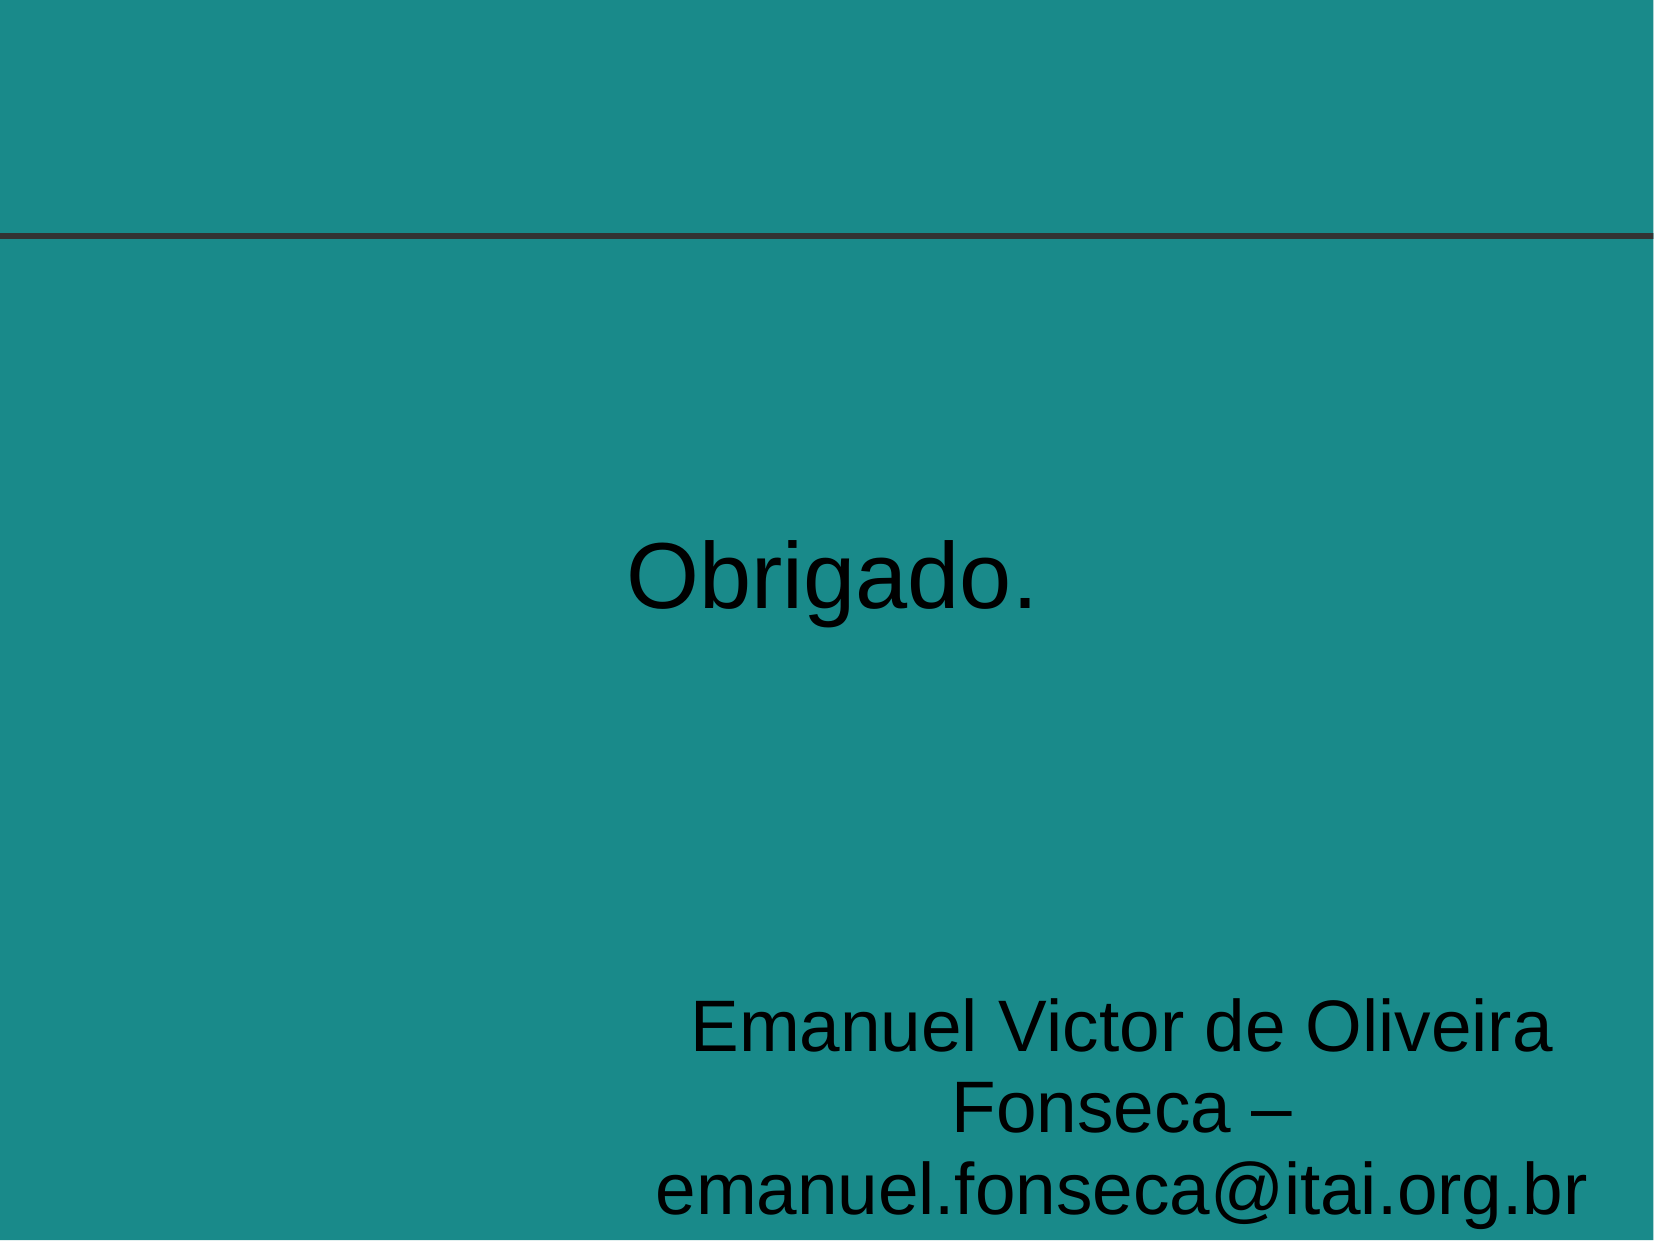

Obrigado.
Emanuel Victor de Oliveira Fonseca – emanuel.fonseca@itai.org.br